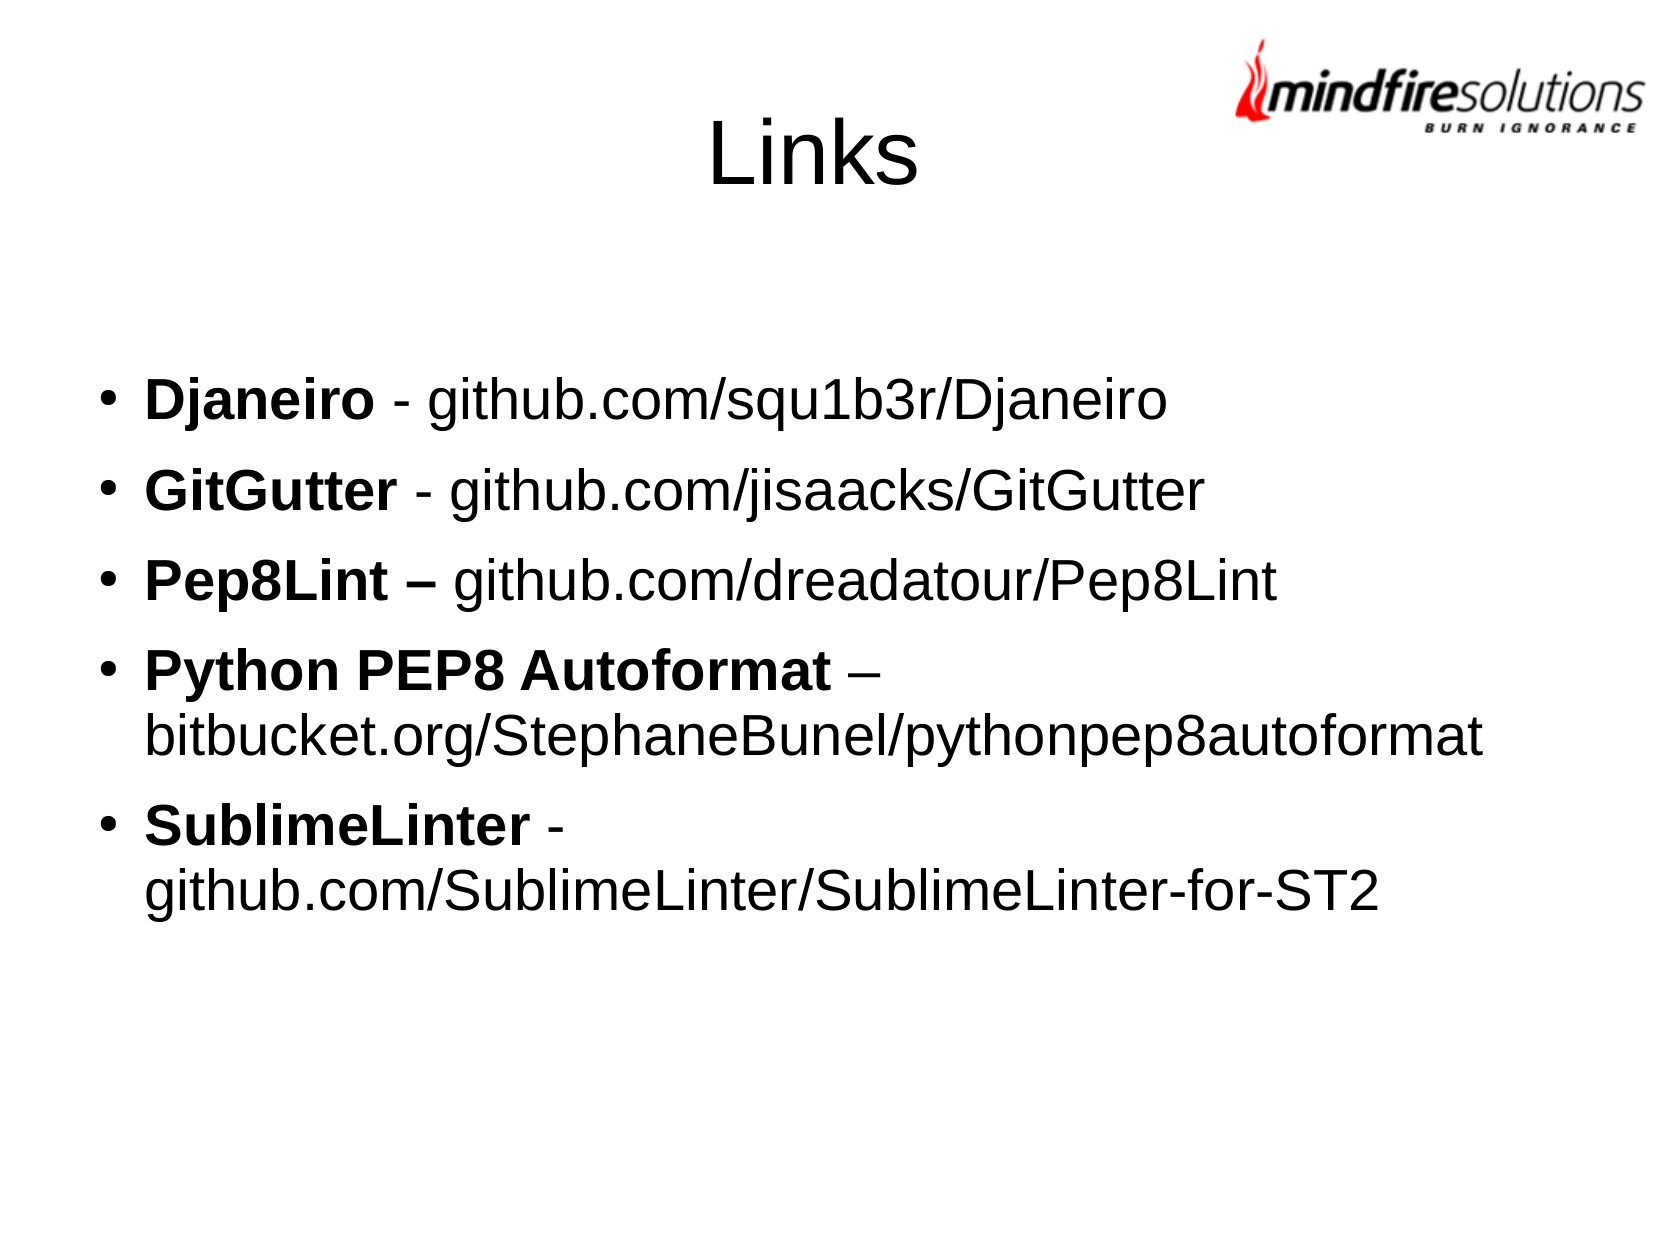

# Links
Djaneiro - github.com/squ1b3r/Djaneiro
GitGutter - github.com/jisaacks/GitGutter
Pep8Lint – github.com/dreadatour/Pep8Lint
Python PEP8 Autoformat – bitbucket.org/StephaneBunel/pythonpep8autoformat
SublimeLinter - github.com/SublimeLinter/SublimeLinter-for-ST2